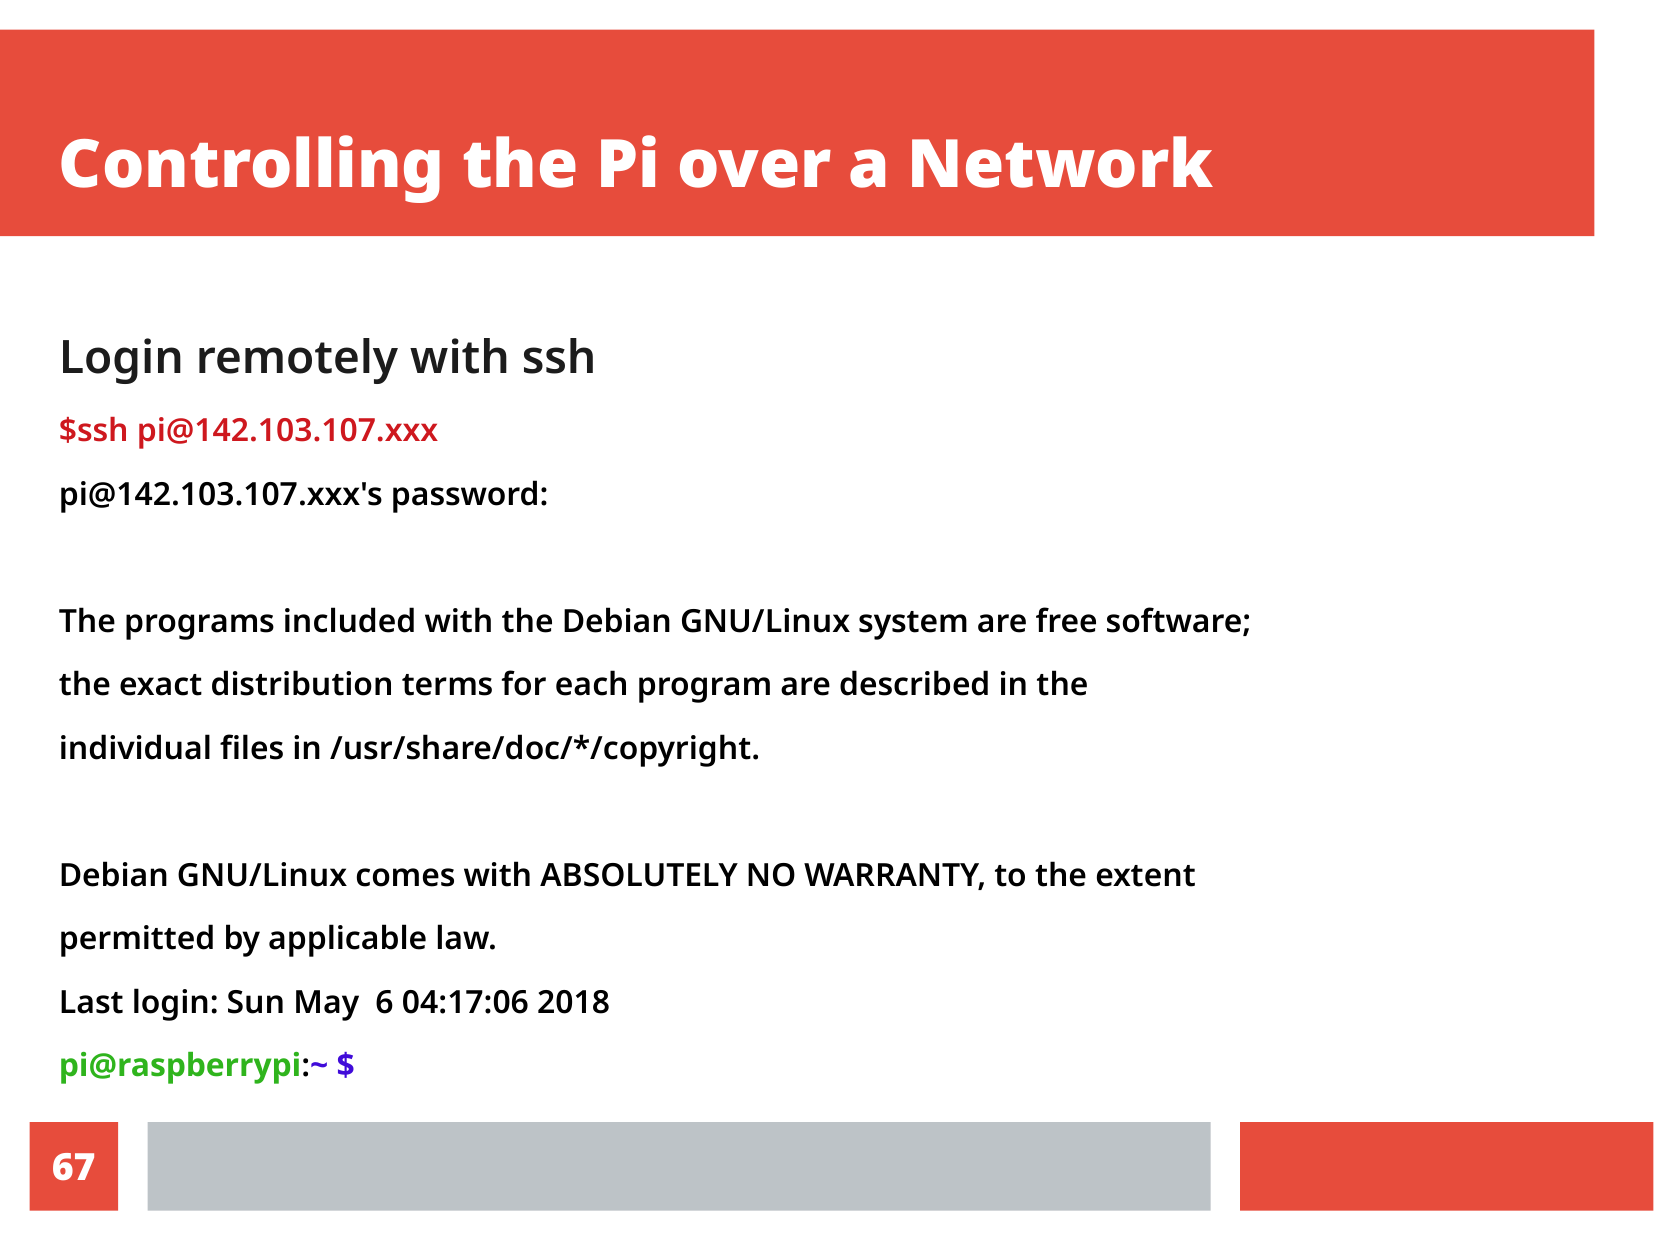

# Controlling the Pi over a Network
Login remotely with ssh
$ssh pi@142.103.107.xxx
pi@142.103.107.xxx's password:
The programs included with the Debian GNU/Linux system are free software;
the exact distribution terms for each program are described in the
individual files in /usr/share/doc/*/copyright.
Debian GNU/Linux comes with ABSOLUTELY NO WARRANTY, to the extent
permitted by applicable law.
Last login: Sun May 6 04:17:06 2018
pi@raspberrypi:~ $
67